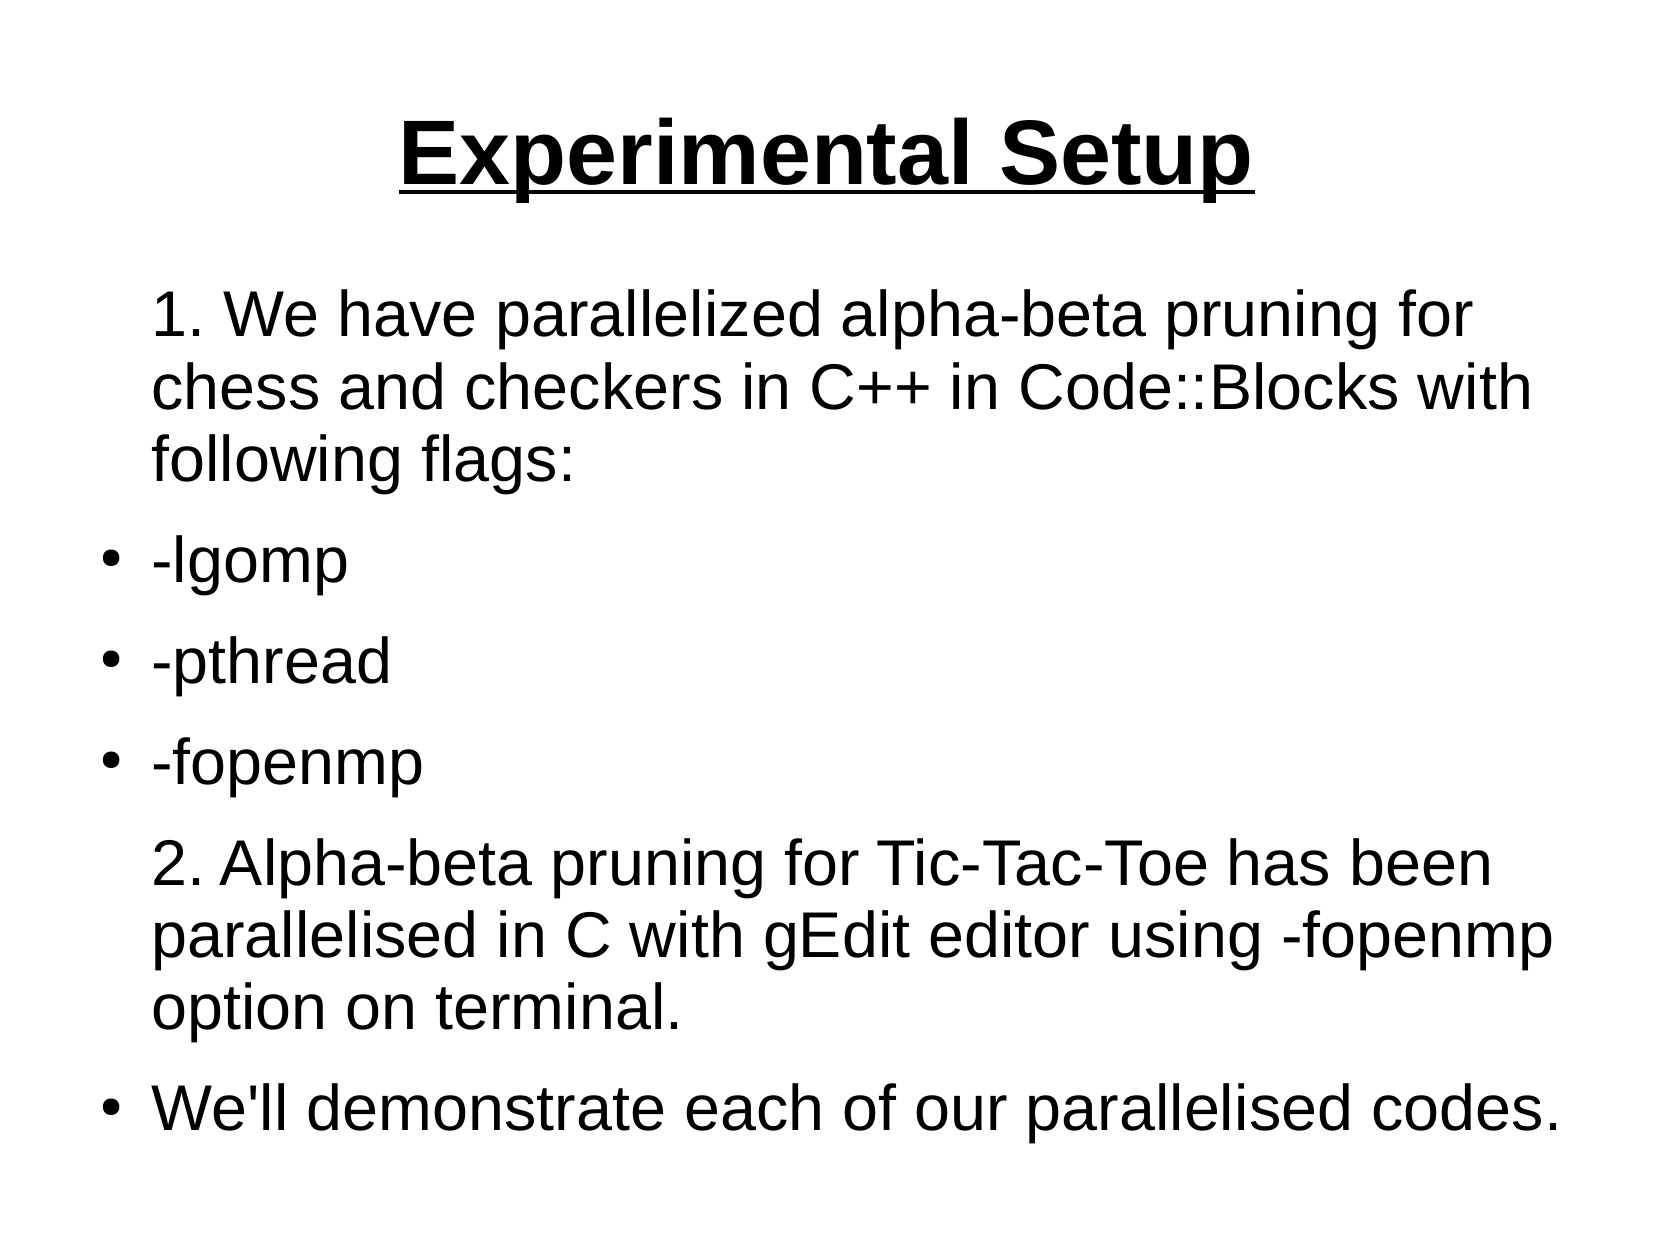

# Experimental Setup
1. We have parallelized alpha-beta pruning for chess and checkers in C++ in Code::Blocks with following flags:
-lgomp
-pthread
-fopenmp
2. Alpha-beta pruning for Tic-Tac-Toe has been parallelised in C with gEdit editor using -fopenmp option on terminal.
We'll demonstrate each of our parallelised codes.